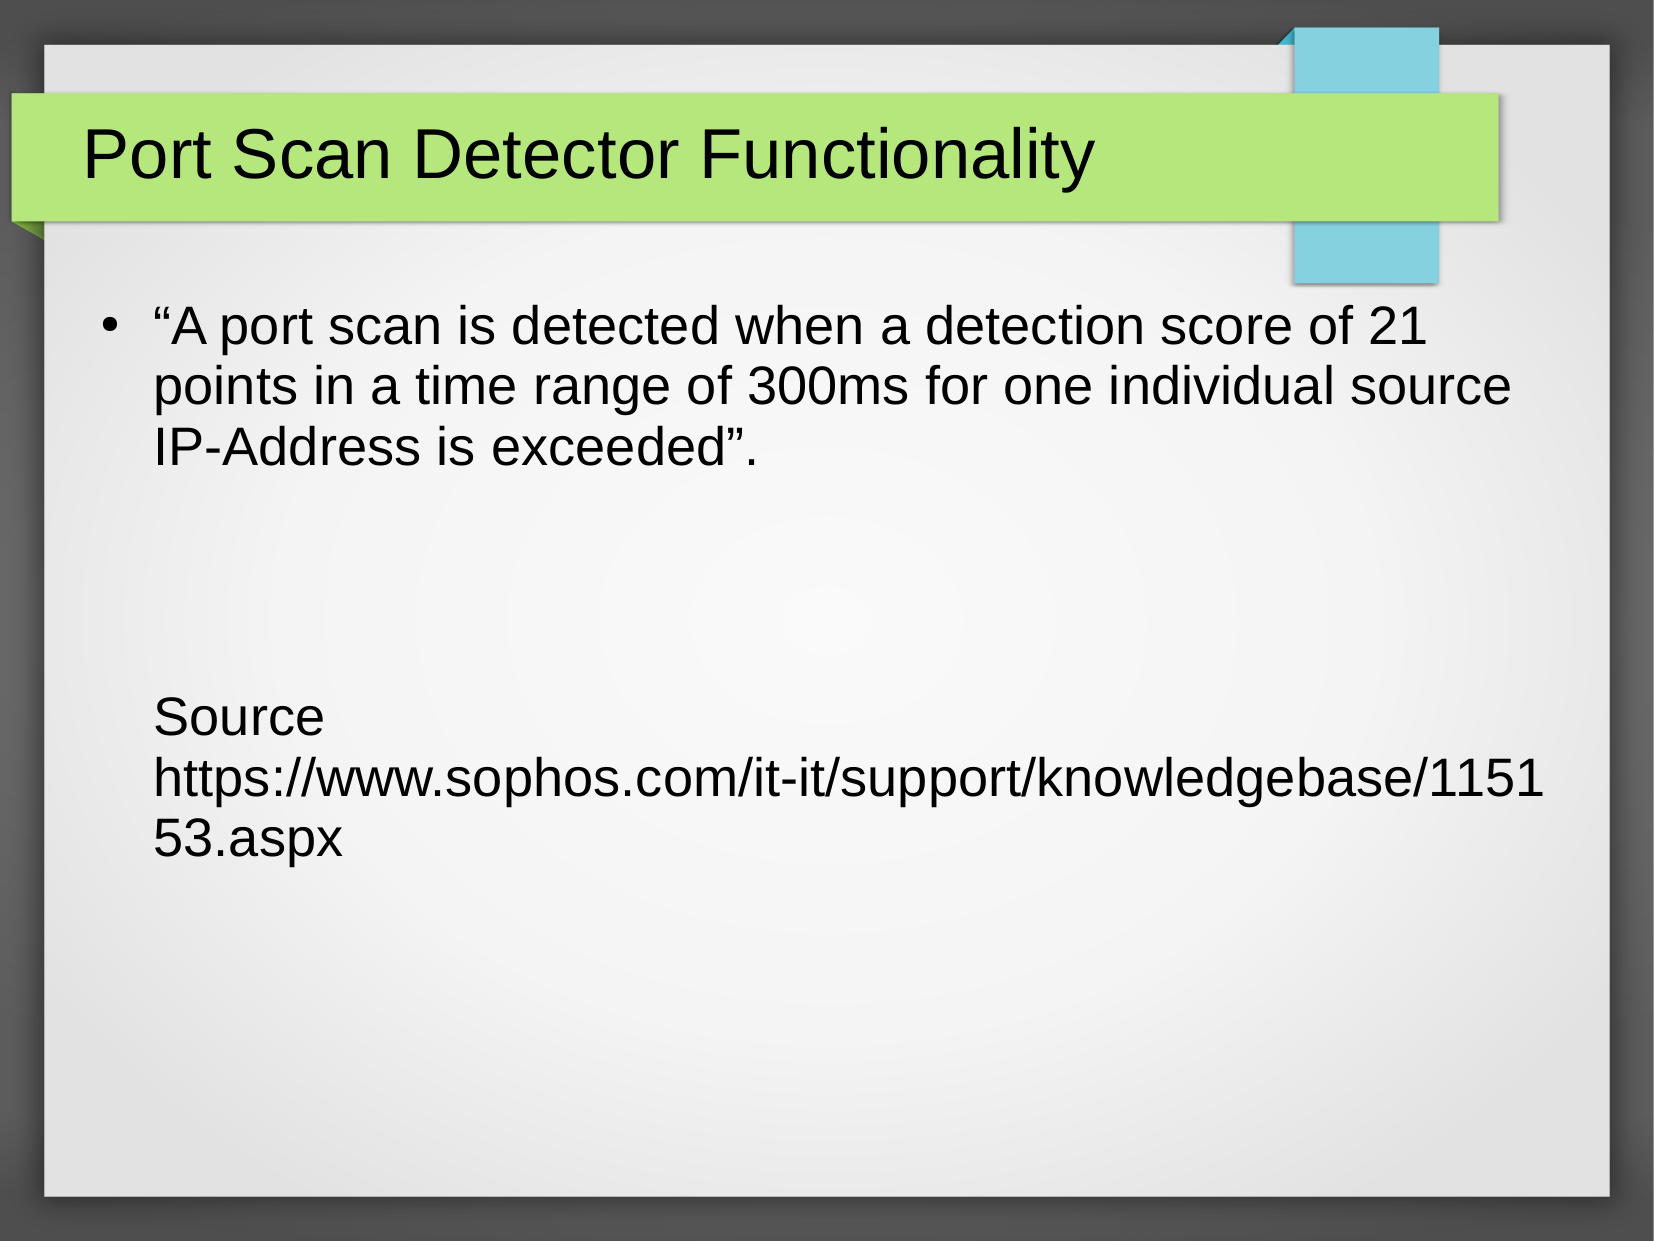

# Port Scan Detector Functionality
“A port scan is detected when a detection score of 21 points in a time range of 300ms for one individual source IP-Address is exceeded”.
Source https://www.sophos.com/it-it/support/knowledgebase/115153.aspx